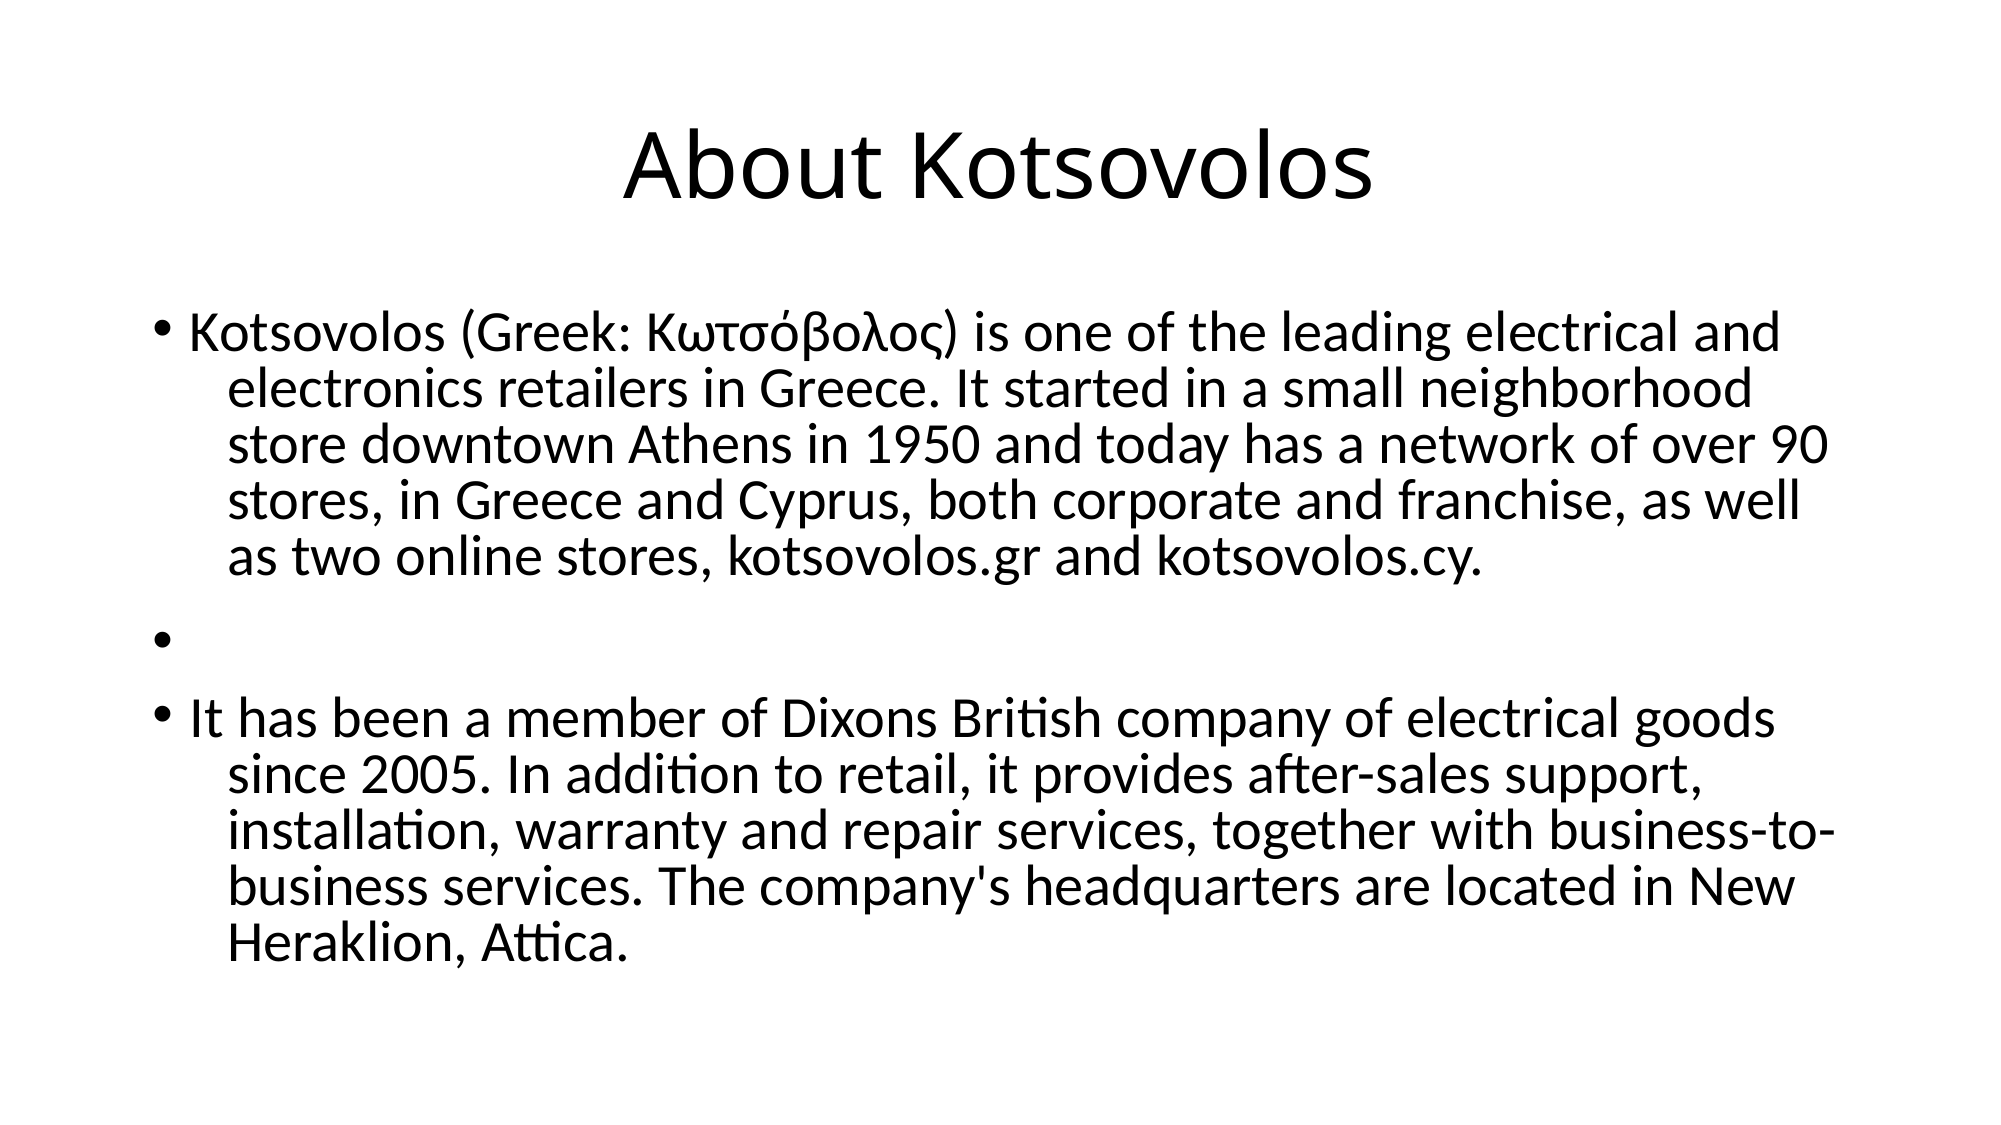

# About Kotsovolos
Kotsovolos (Greek: Κωτσόβολος) is one of the leading electrical and electronics retailers in Greece. It started in a small neighborhood store downtown Athens in 1950 and today has a network of over 90 stores, in Greece and Cyprus, both corporate and franchise, as well as two online stores, kotsovolos.gr and kotsovolos.cy.
It has been a member of Dixons British company of electrical goods since 2005. In addition to retail, it provides after-sales support, installation, warranty and repair services, together with business-to-business services. The company's headquarters are located in New Heraklion, Attica.